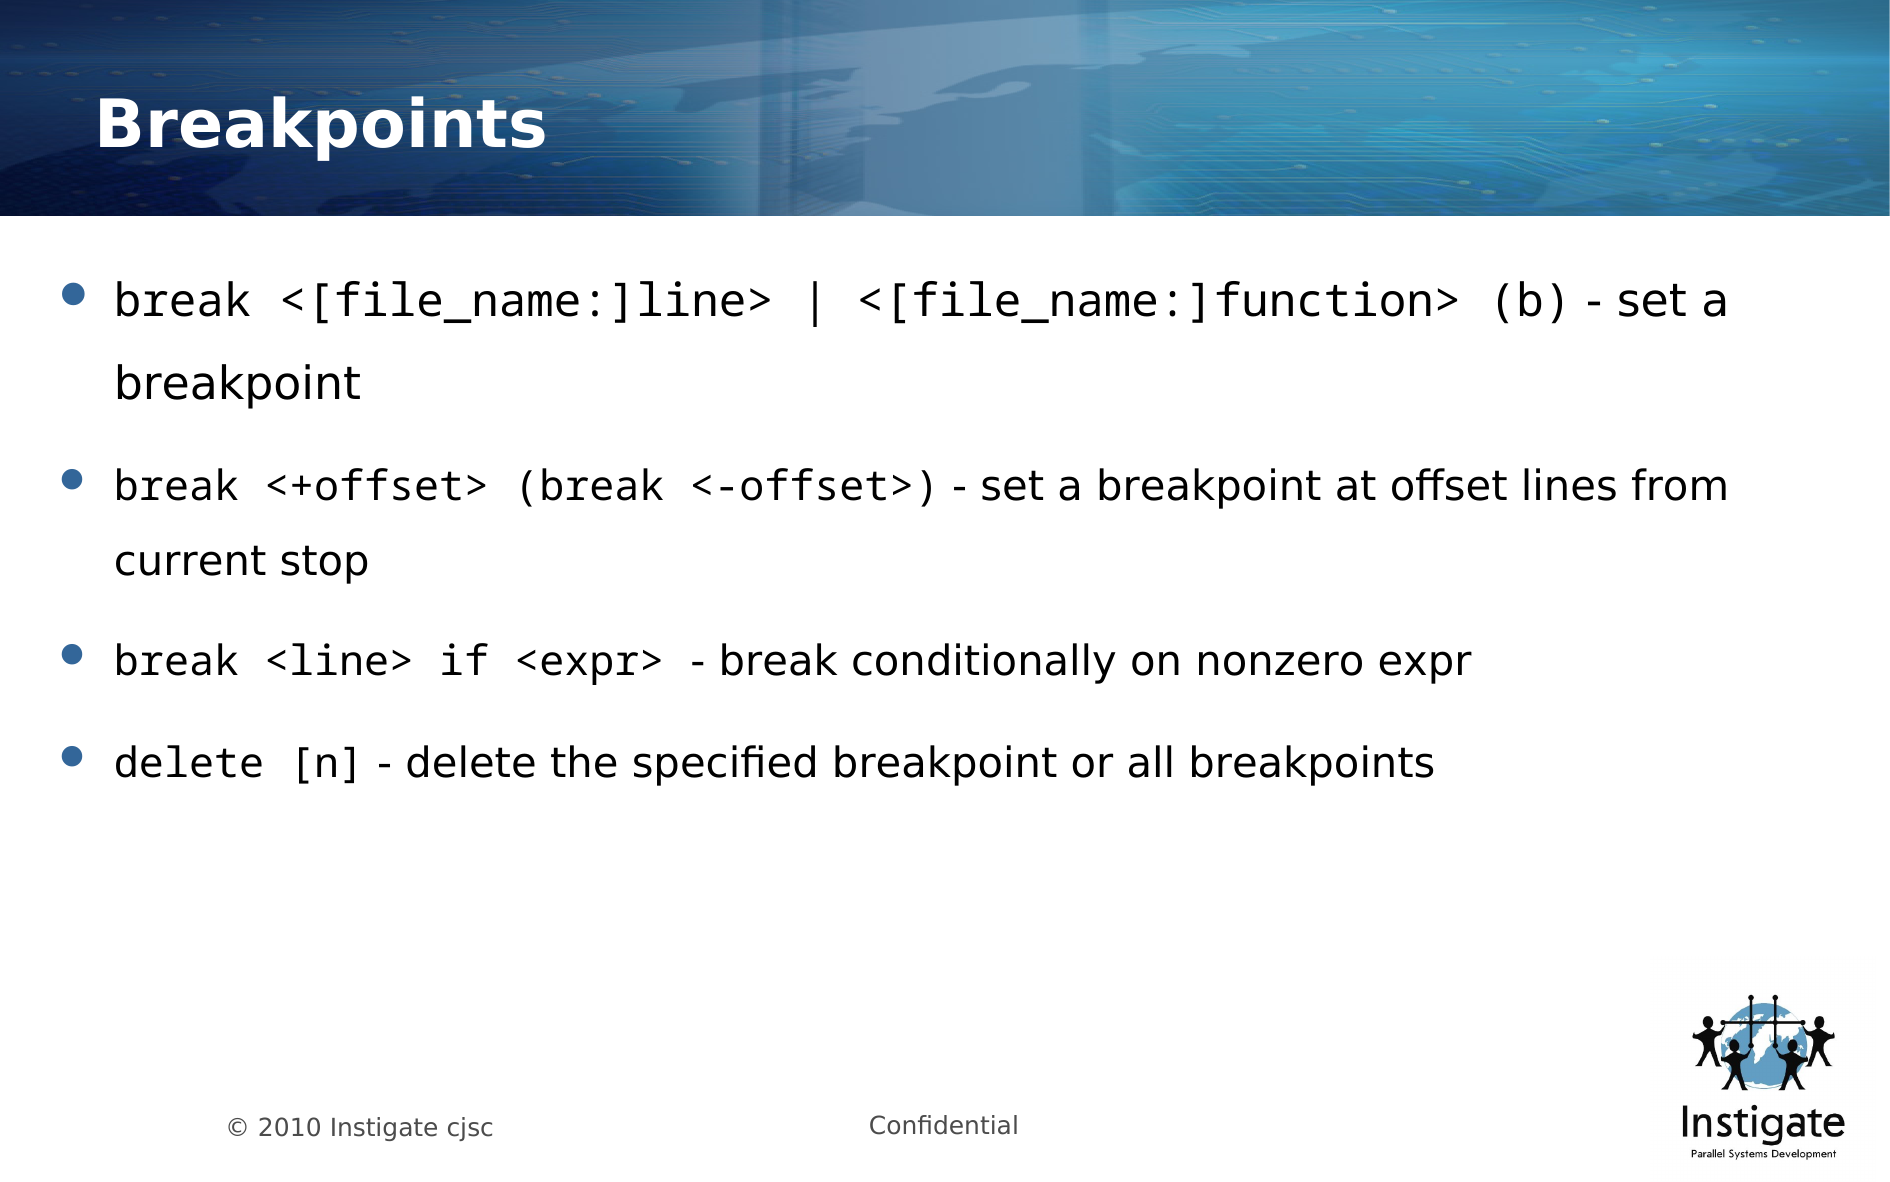

# Breakpoints
break <[file_name:]line> | <[file_name:]function> (b) - set a breakpoint
break <+offset> (break <-offset>) - set a breakpoint at offset lines from current stop
break <line> if <expr> - break conditionally on nonzero expr
delete [n] - delete the specified breakpoint or all breakpoints